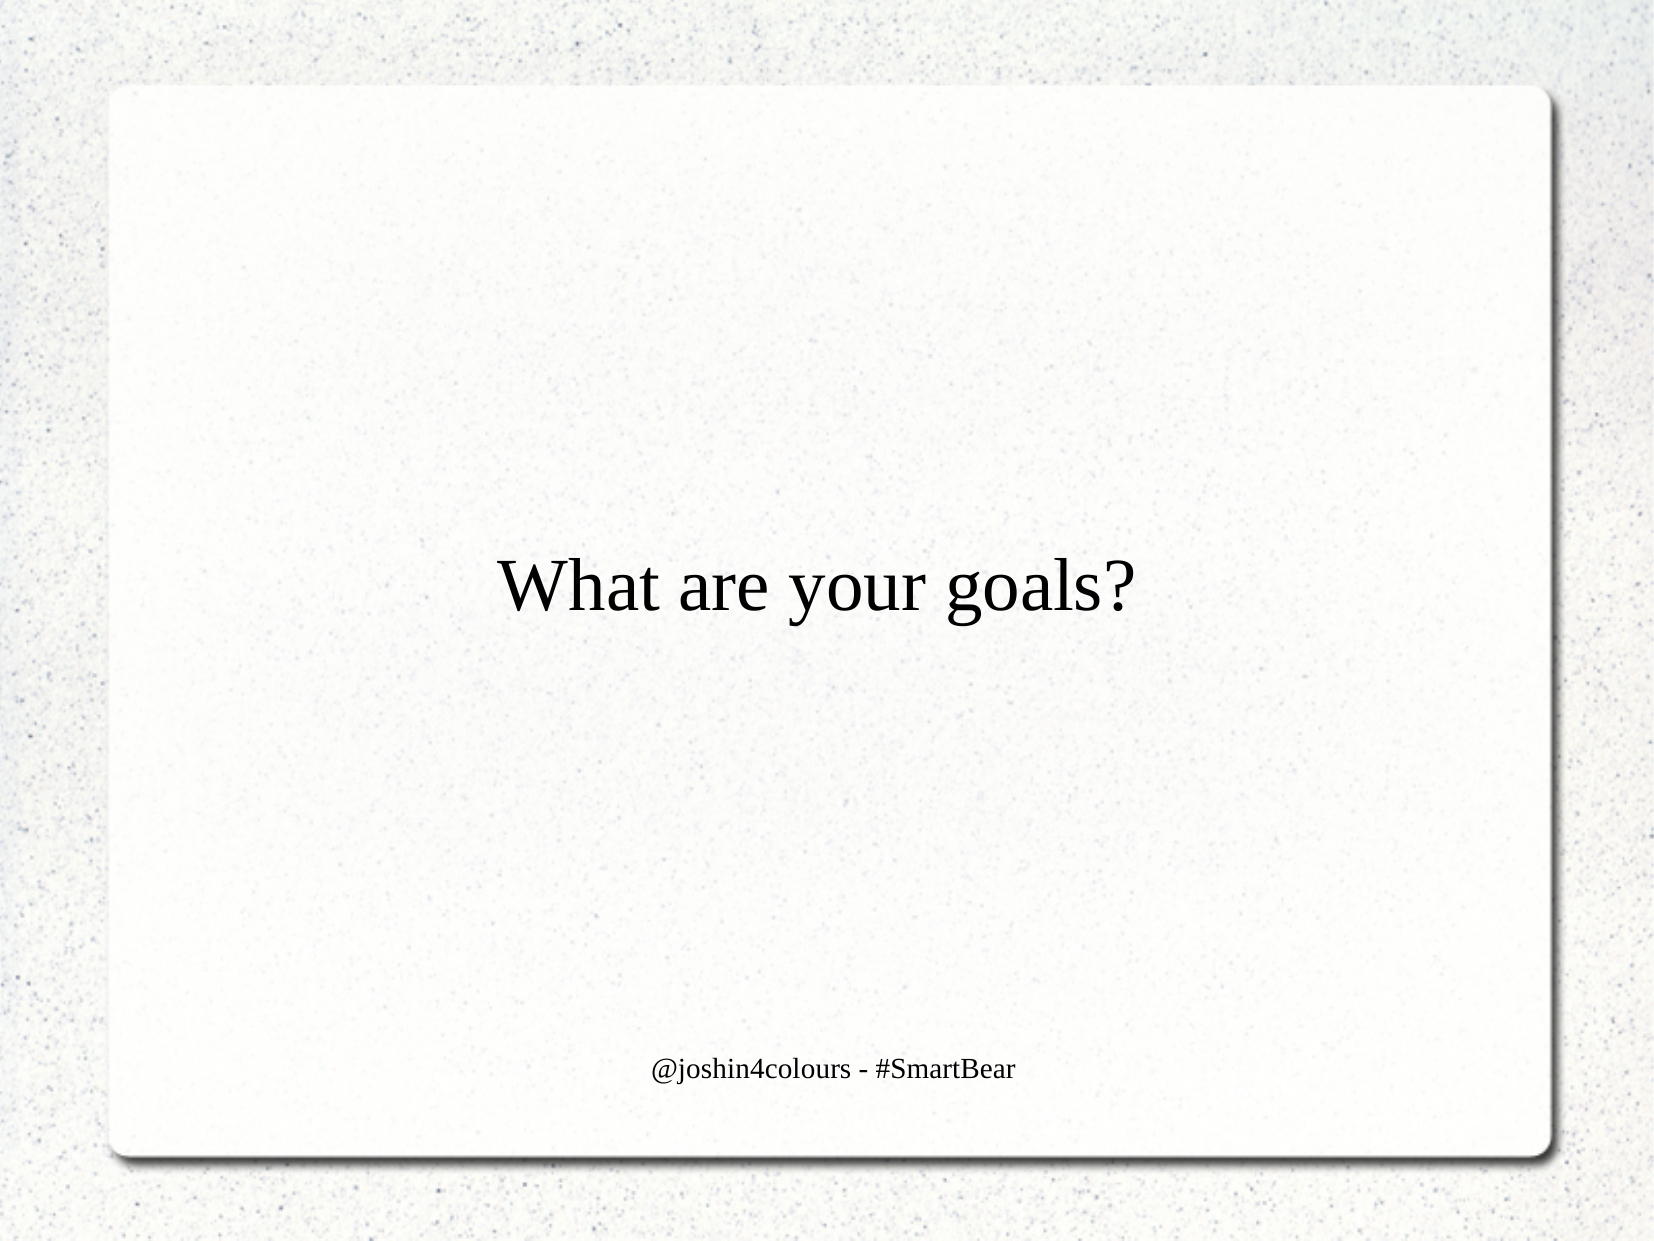

# What are your goals?
@joshin4colours - #SmartBear